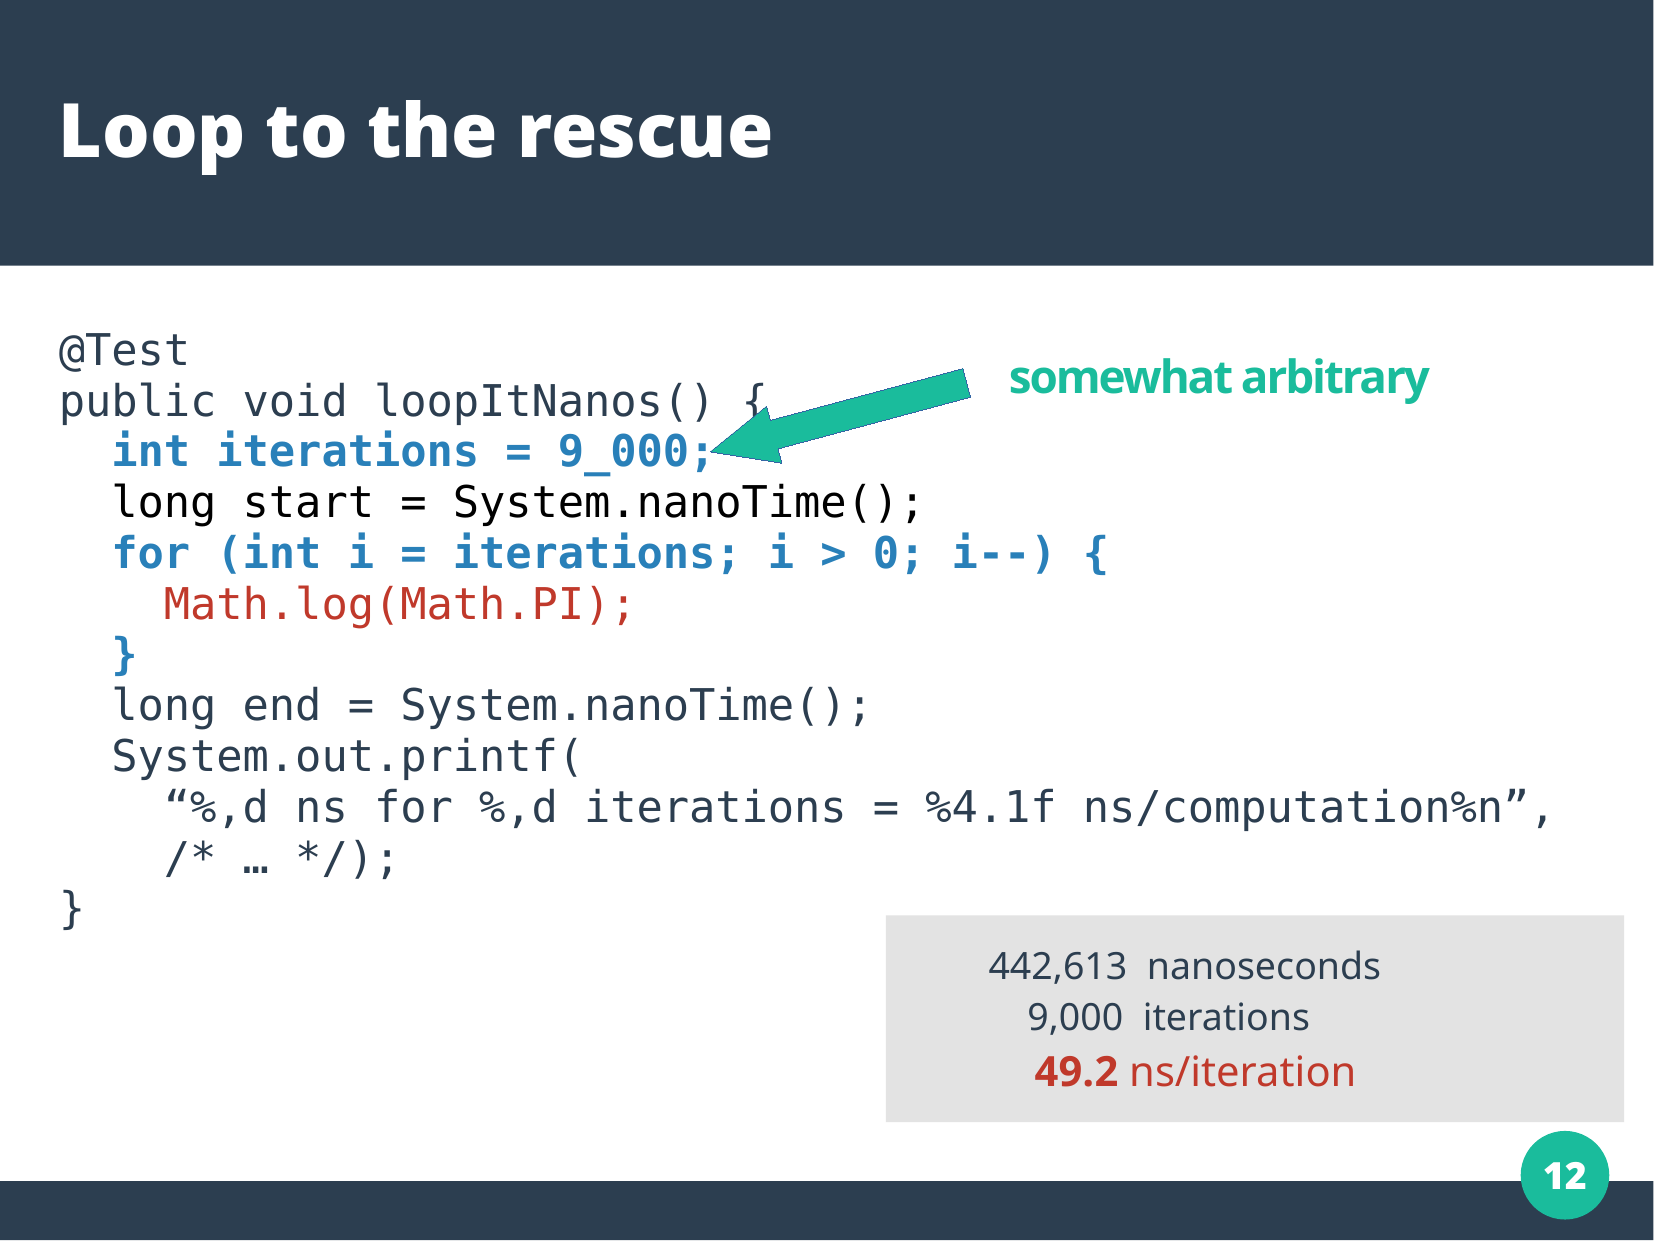

# Loop to the rescue
@Test
public void loopItNanos() {
 int iterations = 9_000;
 long start = System.nanoTime();
 for (int i = iterations; i > 0; i--) {
 Math.log(Math.PI);
 }
 long end = System.nanoTime();
 System.out.printf(
 “%,d ns for %,d iterations = %4.1f ns/computation%n”,
 /* … */);
}
somewhat arbitrary
 442,613 nanoseconds
 9,000 iterations
 49.2 ns/iteration
12